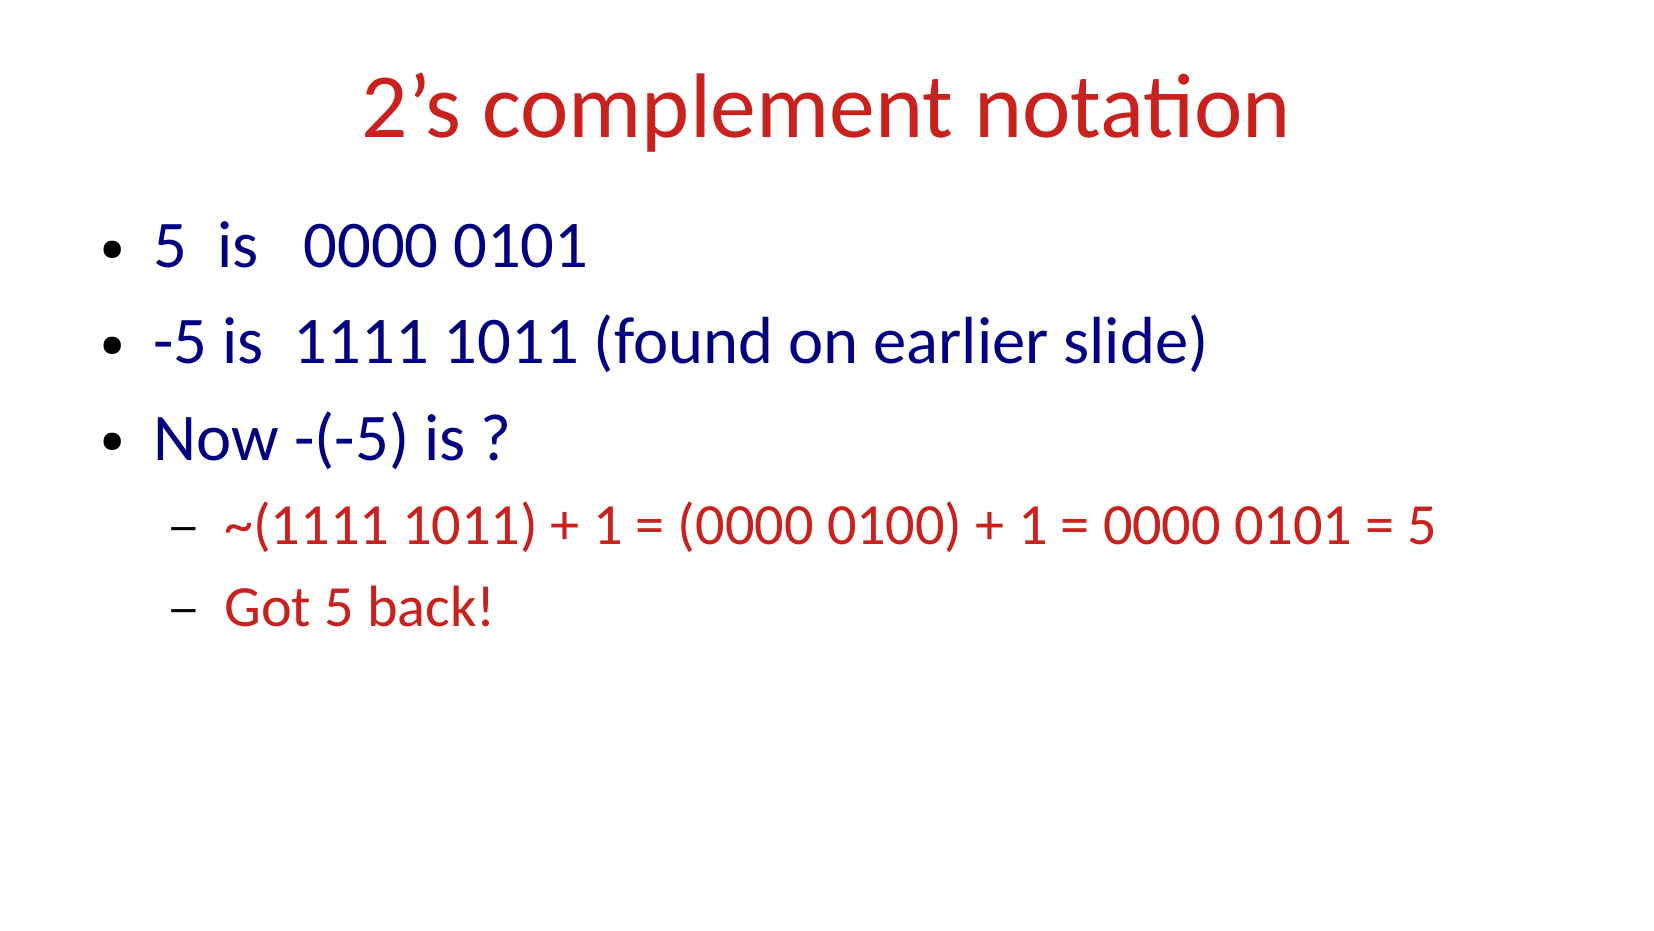

# 2’s complement notation
5 is 0000 0101
-5 is 1111 1011 (found on earlier slide)
Now -(-5) is ?
~(1111 1011) + 1 = (0000 0100) + 1 = 0000 0101 = 5
Got 5 back!